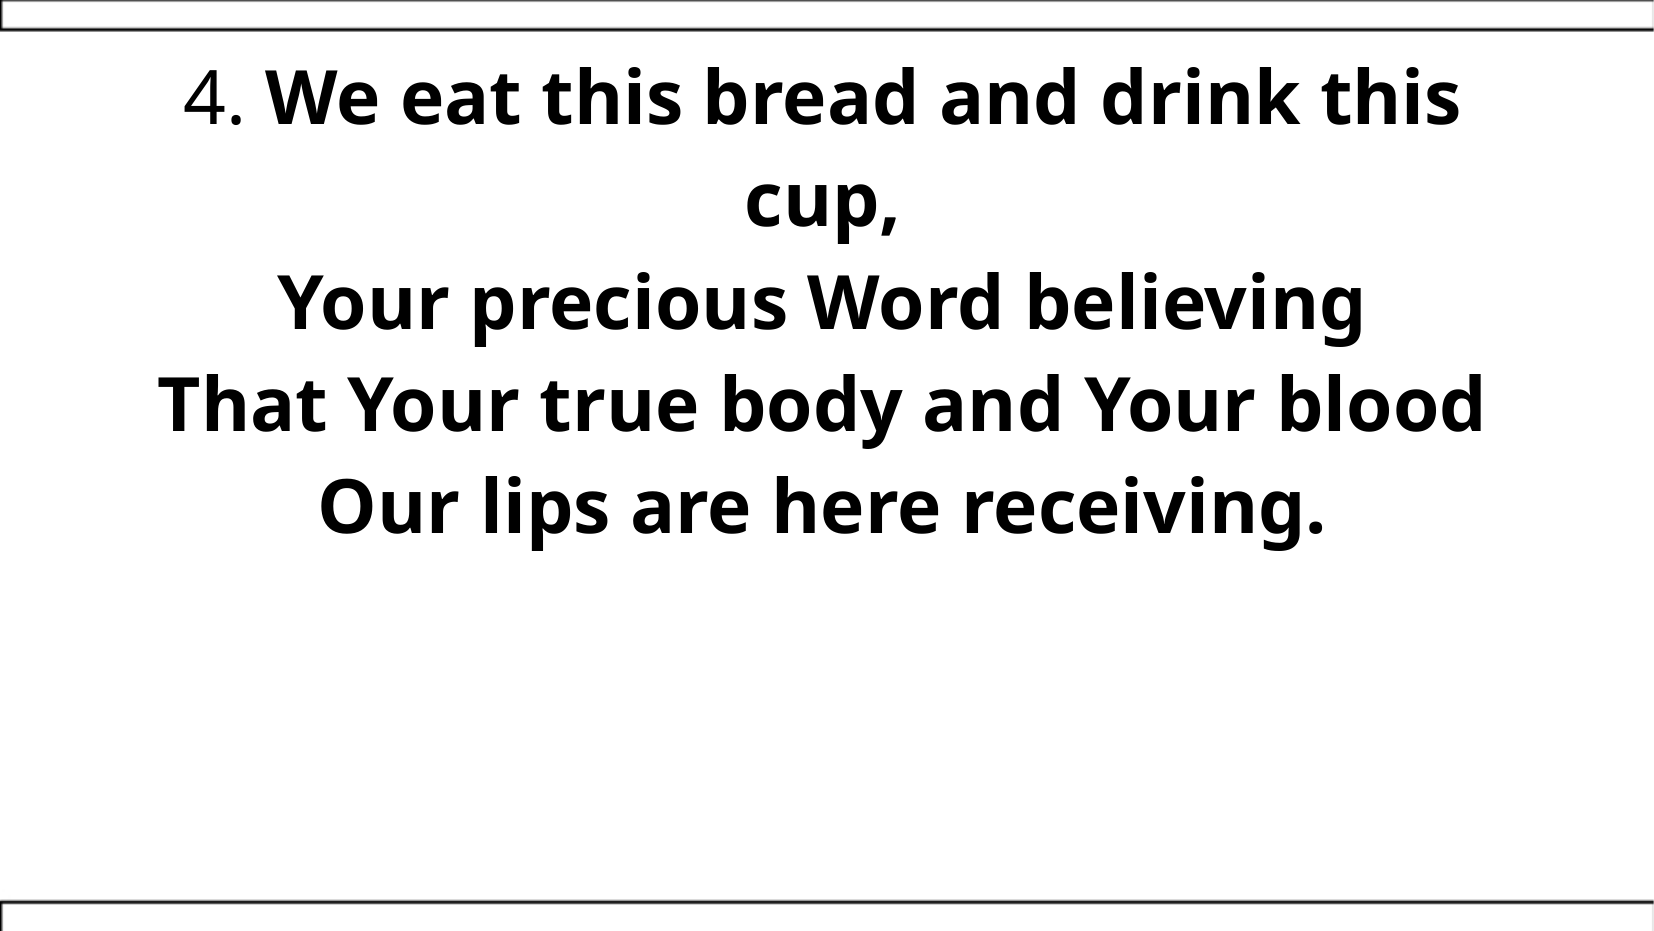

4. We eat this bread and drink this cup,
Your precious Word believing
That Your true body and Your blood
Our lips are here receiving.